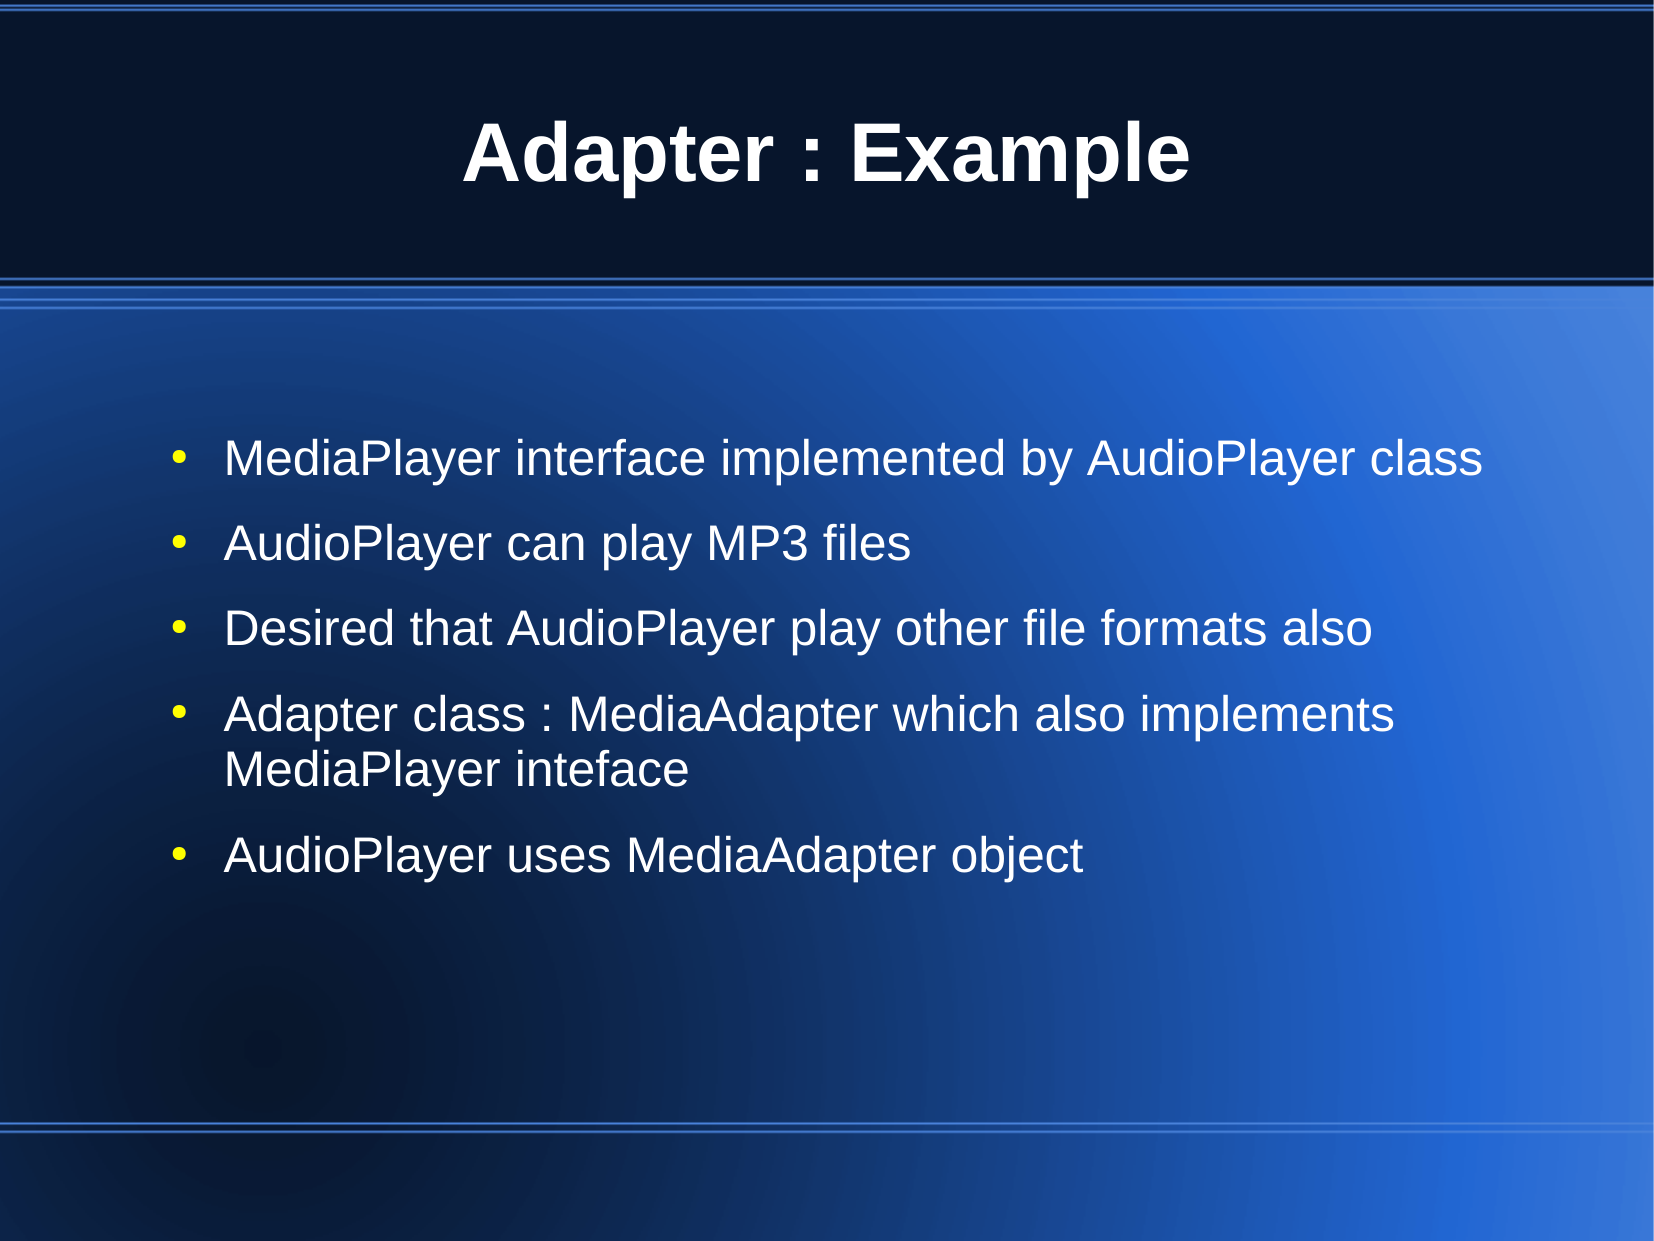

# Adapter : Example
MediaPlayer interface implemented by AudioPlayer class
AudioPlayer can play MP3 files
Desired that AudioPlayer play other file formats also
Adapter class : MediaAdapter which also implements MediaPlayer inteface
AudioPlayer uses MediaAdapter object